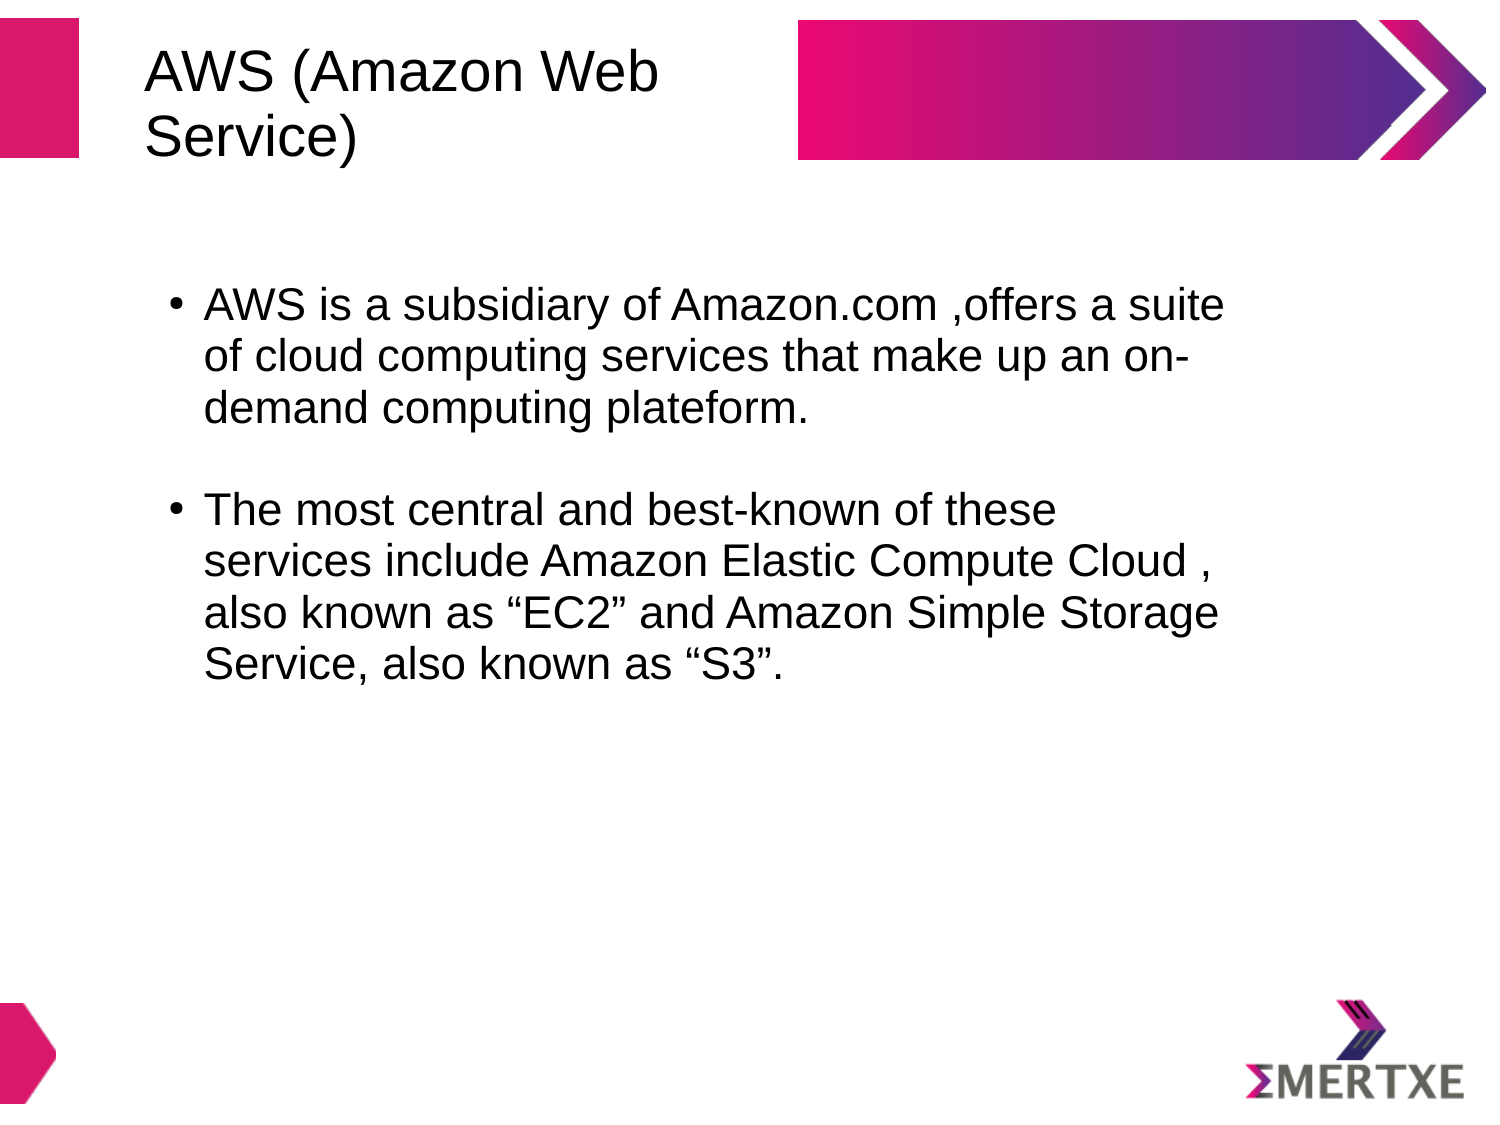

AWS (Amazon Web Service)
AWS is a subsidiary of Amazon.com ,offers a suite of cloud computing services that make up an on-demand computing plateform.
The most central and best-known of these services include Amazon Elastic Compute Cloud , also known as “EC2” and Amazon Simple Storage Service, also known as “S3”.